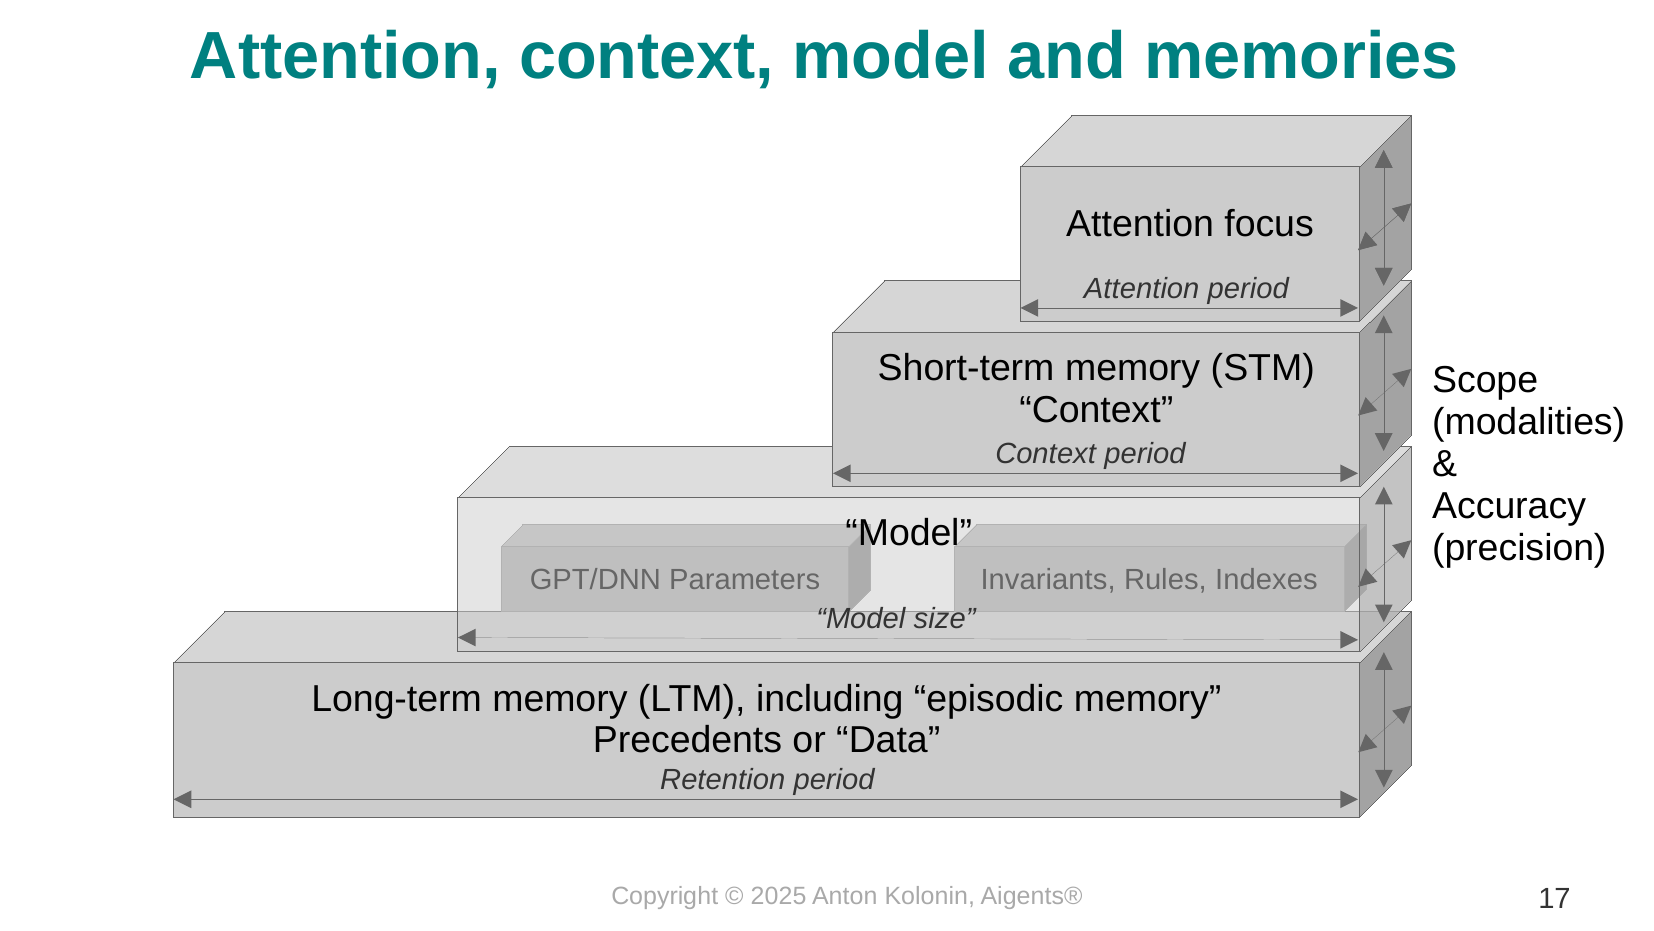

Attention, context, model and memories
Attention focus
Attention period
Short-term memory (STM)
“Context”
Scope
(modalities)
&
Accuracy
(precision)
Context period
“Model”
GPT/DNN Parameters
Invariants, Rules, Indexes
“Model size”
Long-term memory (LTM), including “episodic memory”
Precedents or “Data”
Retention period
Copyright © 2025 Anton Kolonin, Aigents®
17